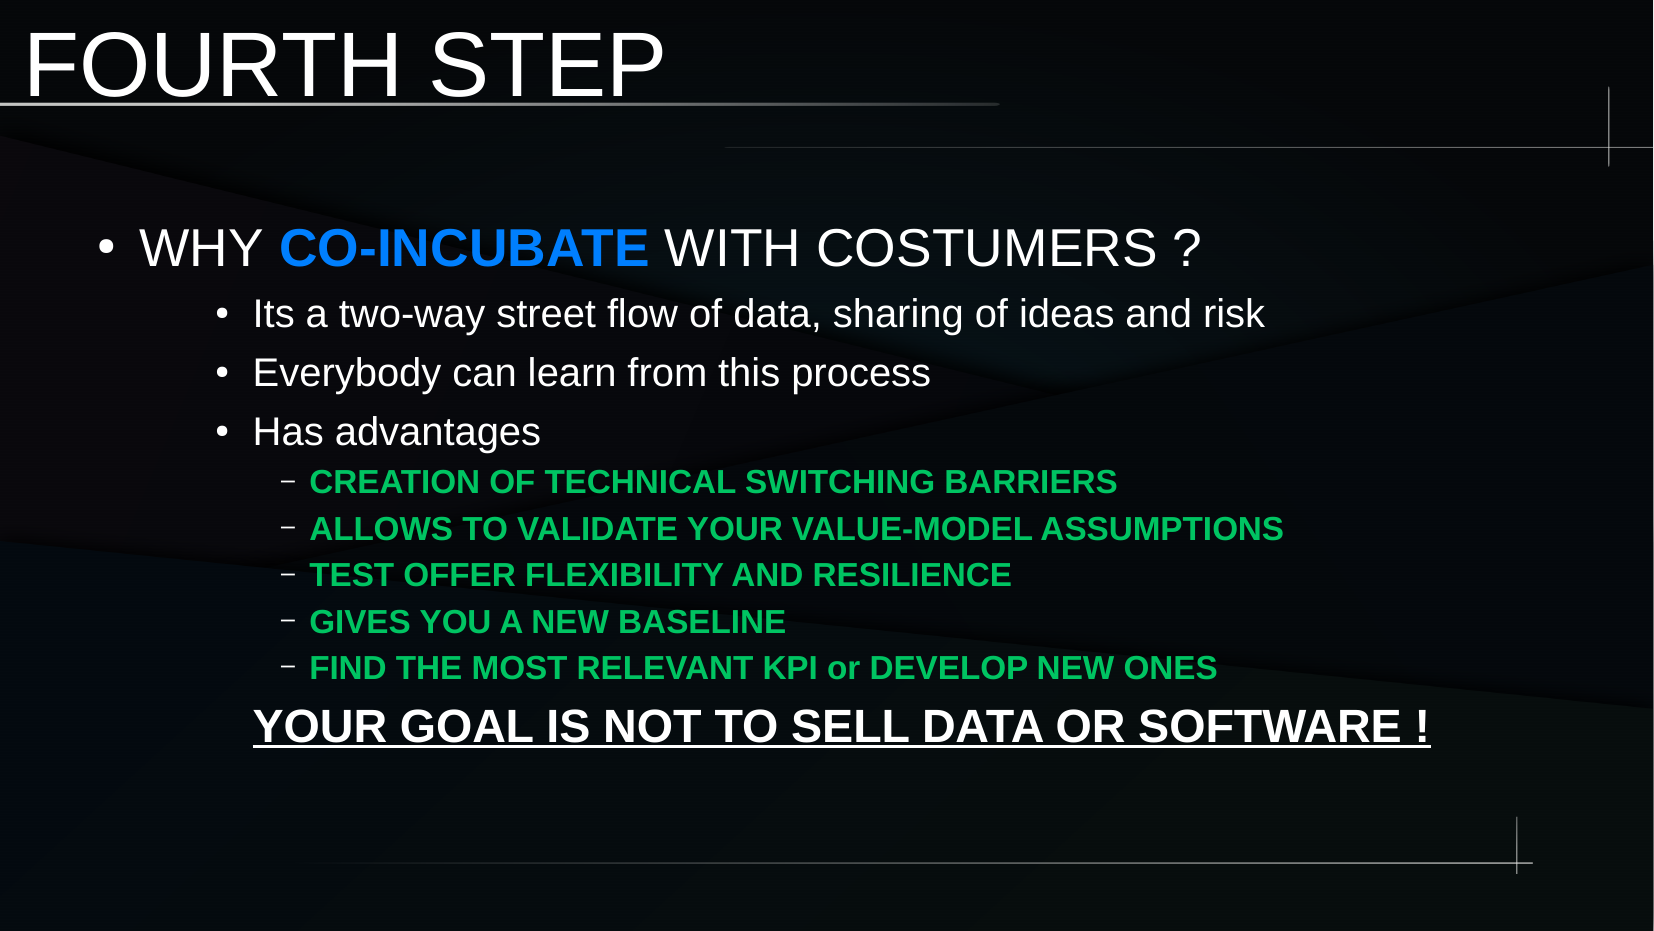

# FOURTH STEP
WHY CO-INCUBATE WITH COSTUMERS ?
Its a two-way street flow of data, sharing of ideas and risk
Everybody can learn from this process
Has advantages
CREATION OF TECHNICAL SWITCHING BARRIERS
ALLOWS TO VALIDATE YOUR VALUE-MODEL ASSUMPTIONS
TEST OFFER FLEXIBILITY AND RESILIENCE
GIVES YOU A NEW BASELINE
FIND THE MOST RELEVANT KPI or DEVELOP NEW ONES
YOUR GOAL IS NOT TO SELL DATA OR SOFTWARE !